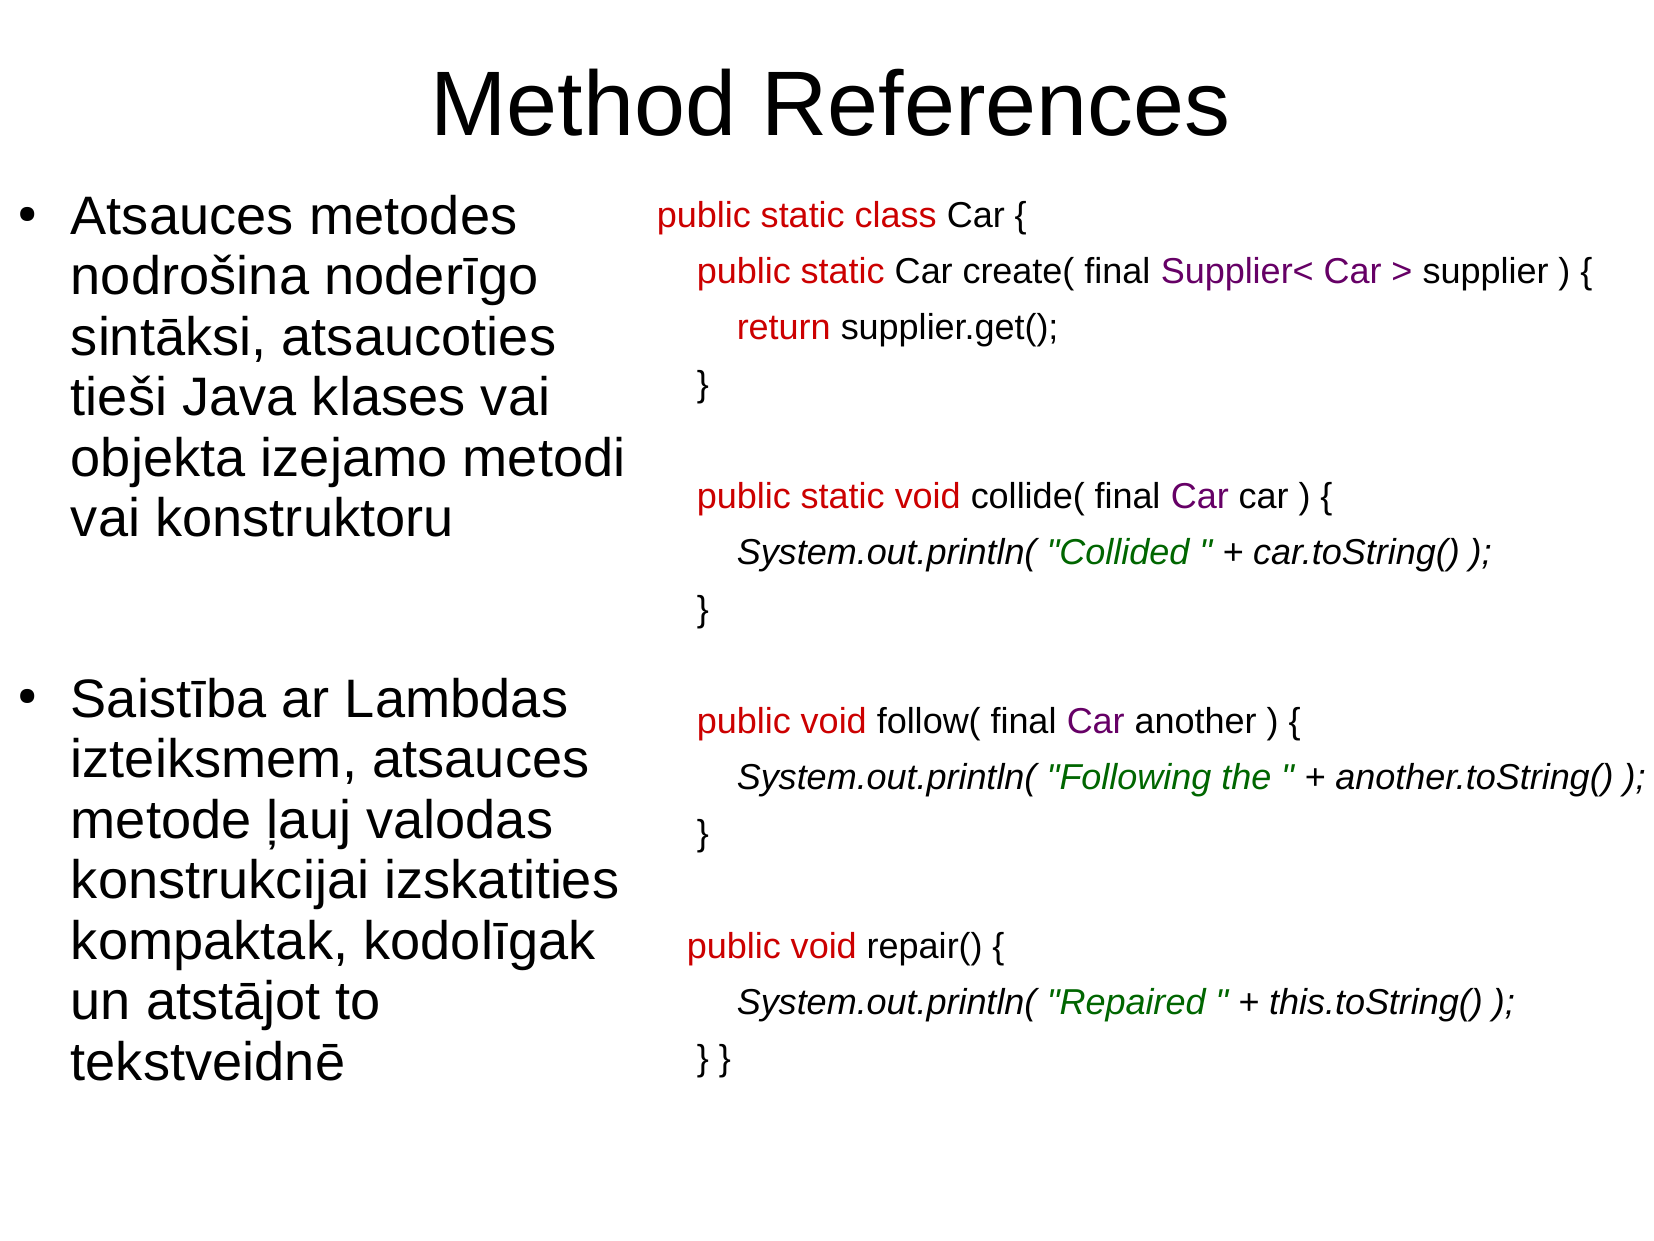

# Method References
Atsauces metodes nodrošina noderīgo sintāksi, atsaucoties tieši Java klases vai objekta izejamo metodi vai konstruktoru
Saistība ar Lambdas izteiksmem, atsauces metode ļauj valodas konstrukcijai izskatities kompaktak, kodolīgak un atstājot to tekstveidnē
public static class Car {
 public static Car create( final Supplier< Car > supplier ) {
 return supplier.get();
 }
 public static void collide( final Car car ) {
 System.out.println( "Collided " + car.toString() );
 }
 public void follow( final Car another ) {
 System.out.println( "Following the " + another.toString() );
 }
 public void repair() {
 System.out.println( "Repaired " + this.toString() );
 } }